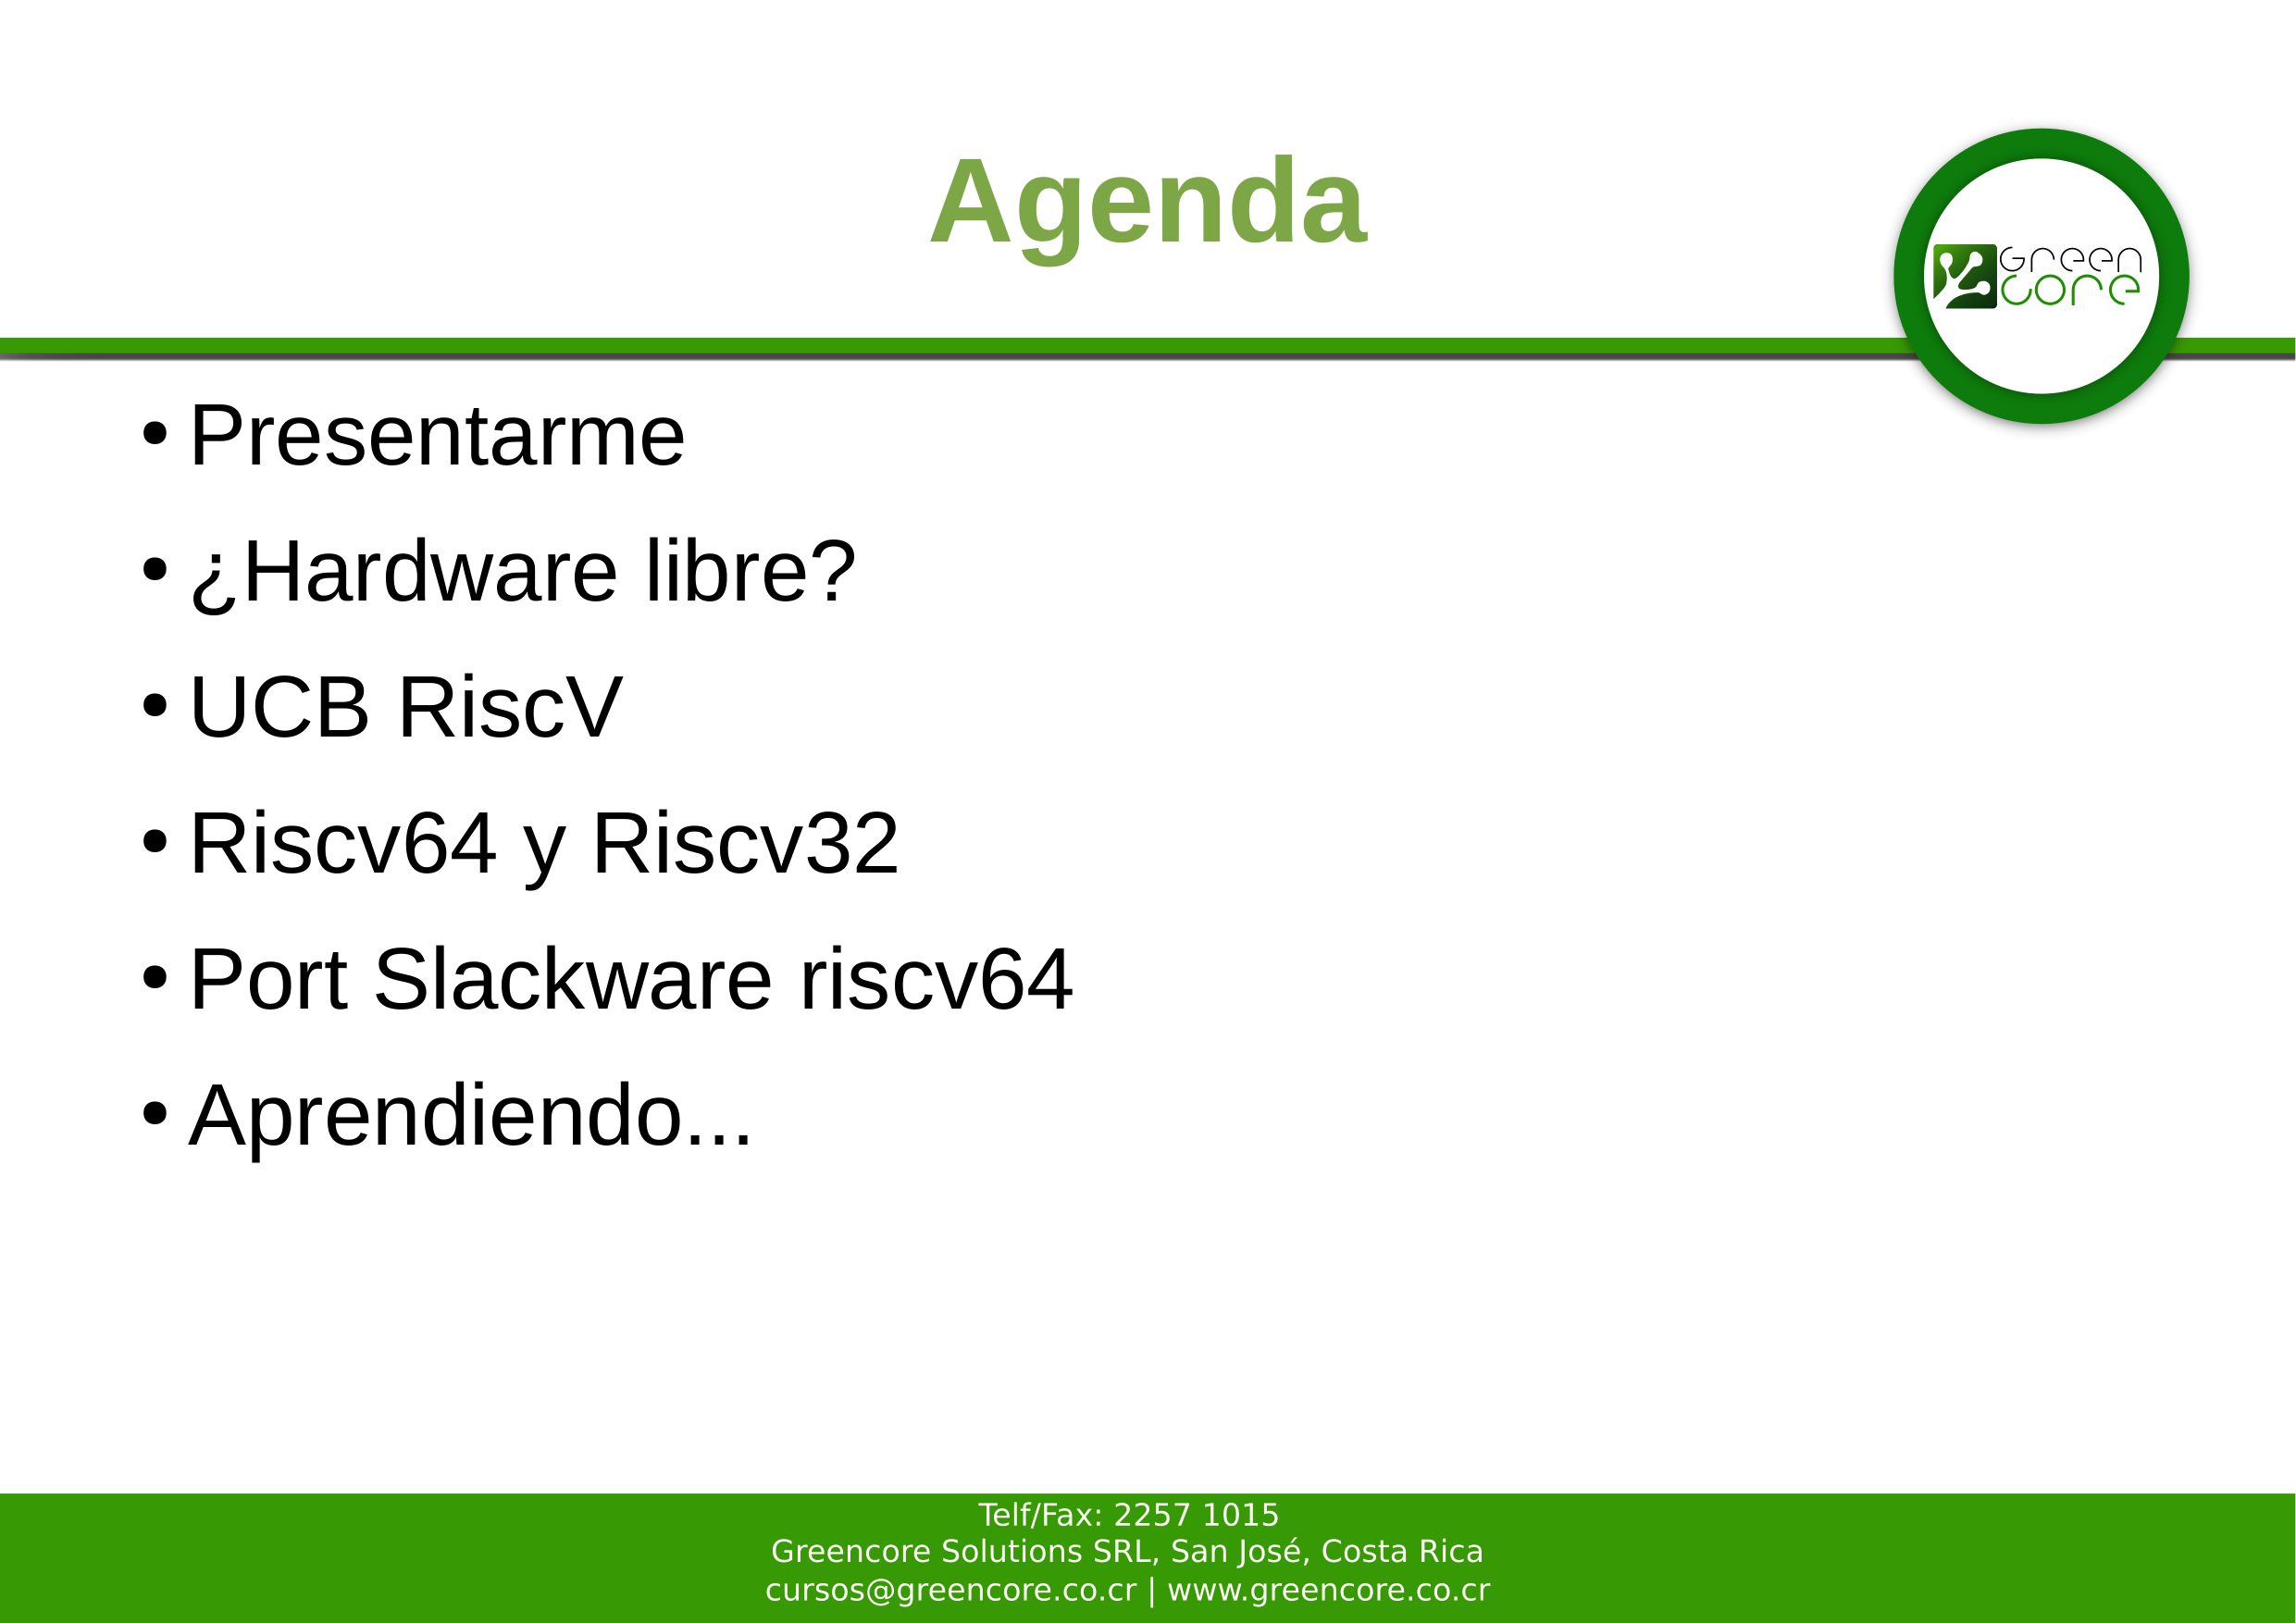

# Agenda
Presentarme
¿Hardware libre?
UCB RiscV
Riscv64 y Riscv32
Port Slackware riscv64
Aprendiendo...